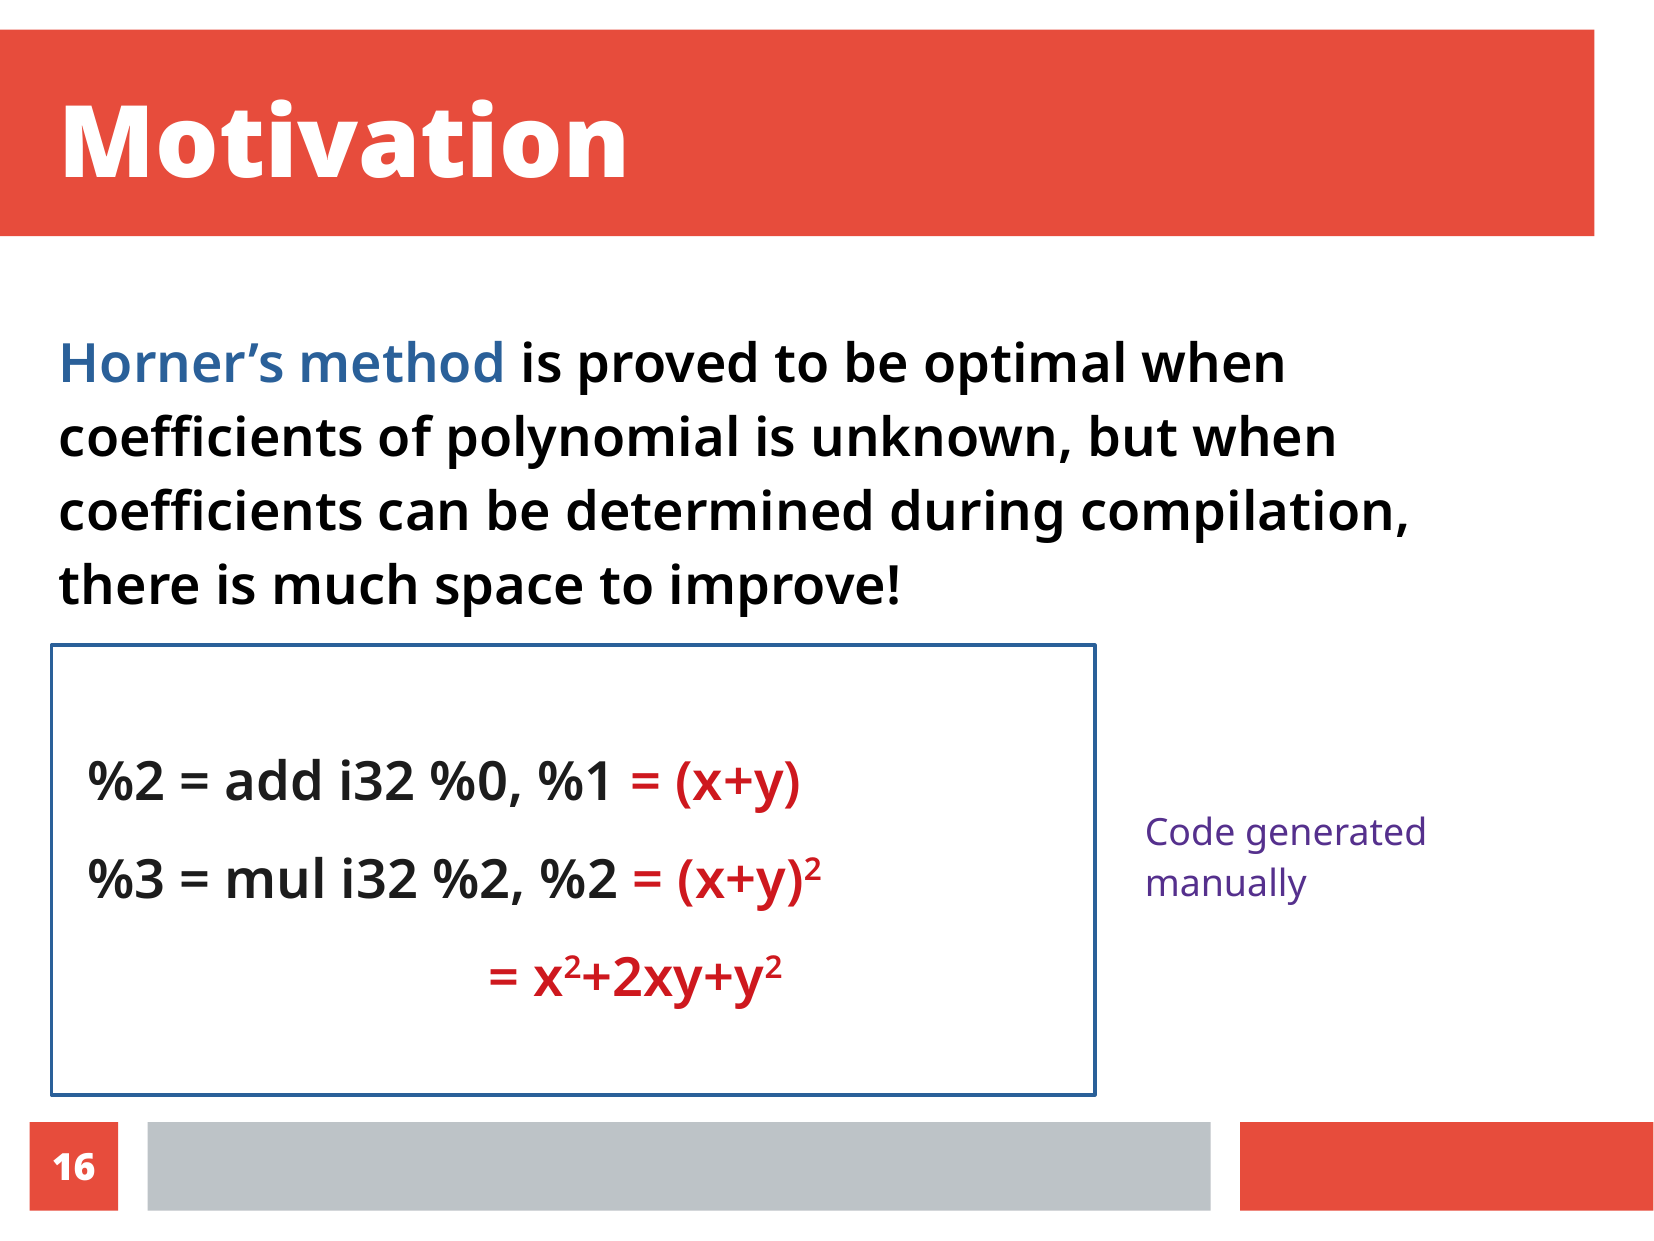

# Motivation
Horner’s method is proved to be optimal when coefficients of polynomial is unknown, but when coefficients can be determined during compilation, there is much space to improve!
 %2 = add i32 %0, %1 = (x+y)
 %3 = mul i32 %2, %2 = (x+y)2
 = x2+2xy+y2
Code generated manually
16